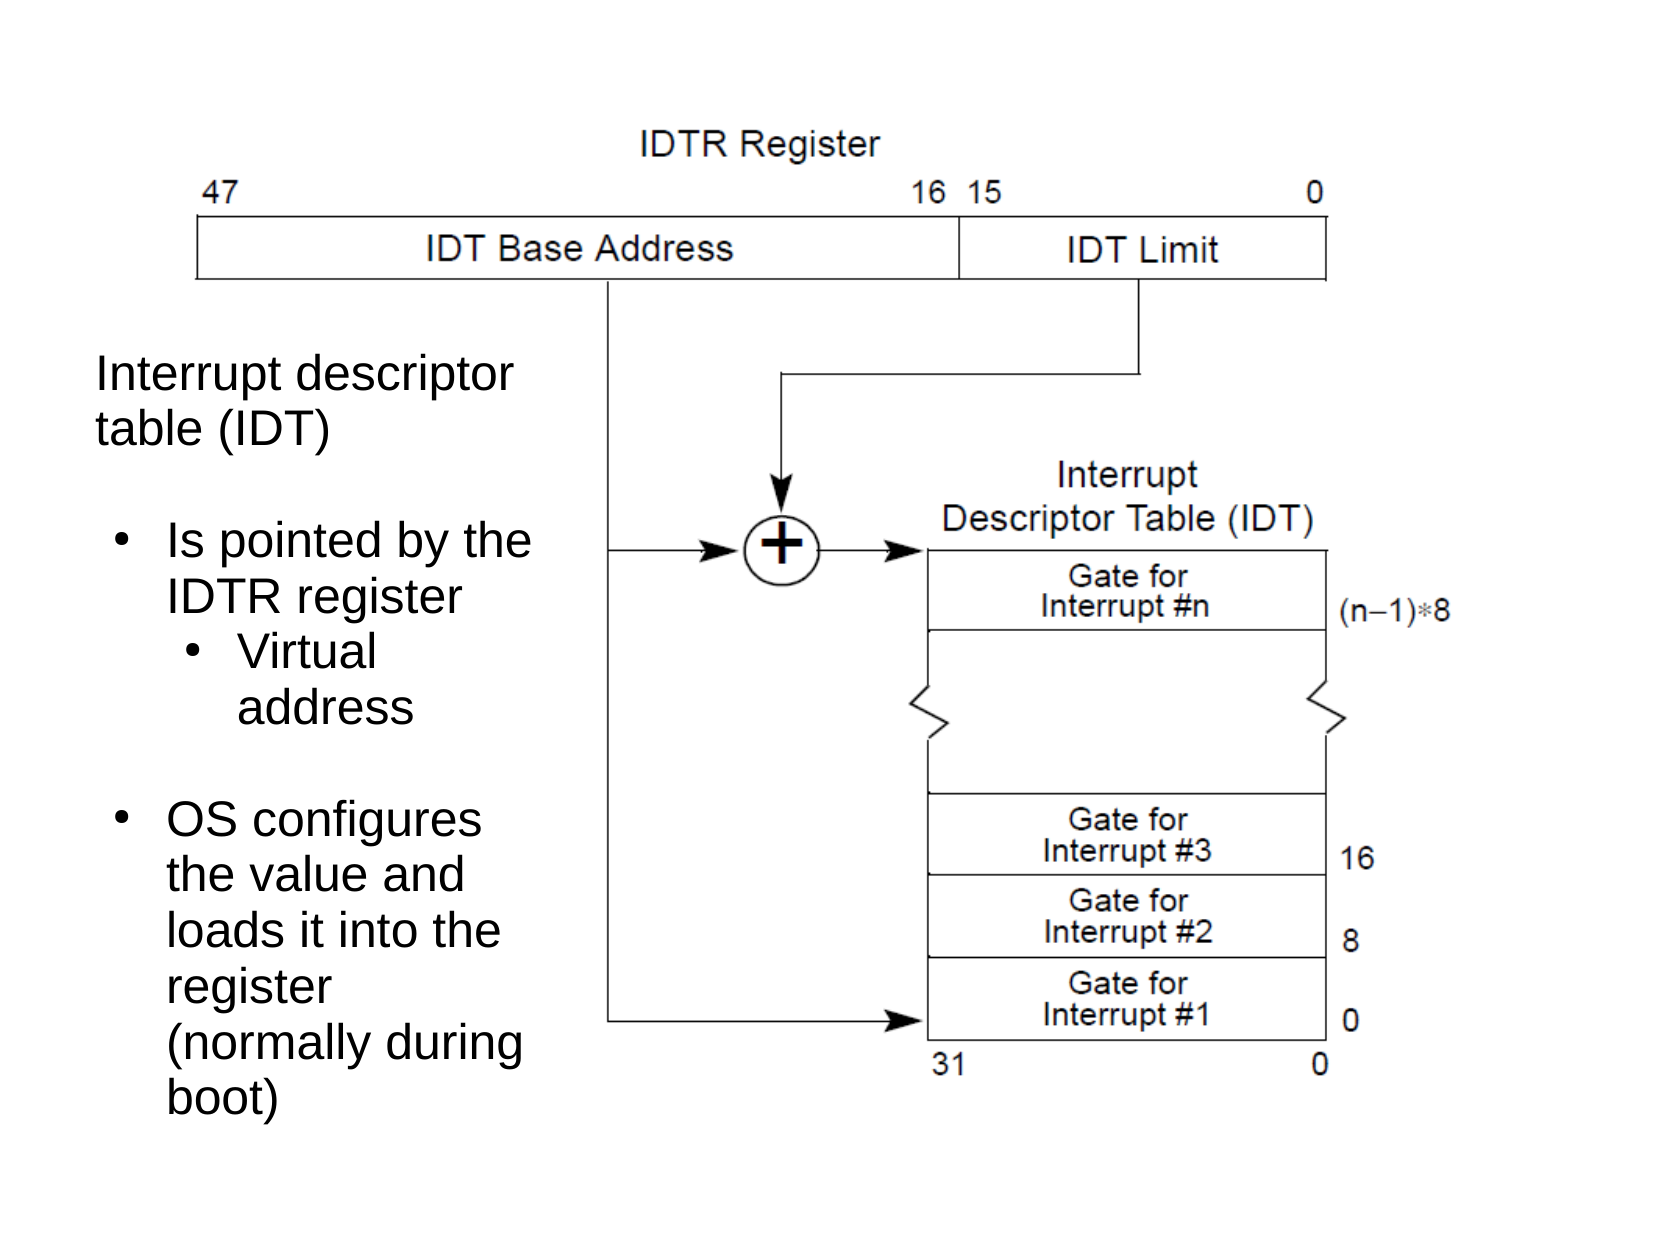

Interrupt descriptor table (IDT)
Is pointed by the IDTR register
Virtual address
OS configures the value and loads it into the register (normally during boot)